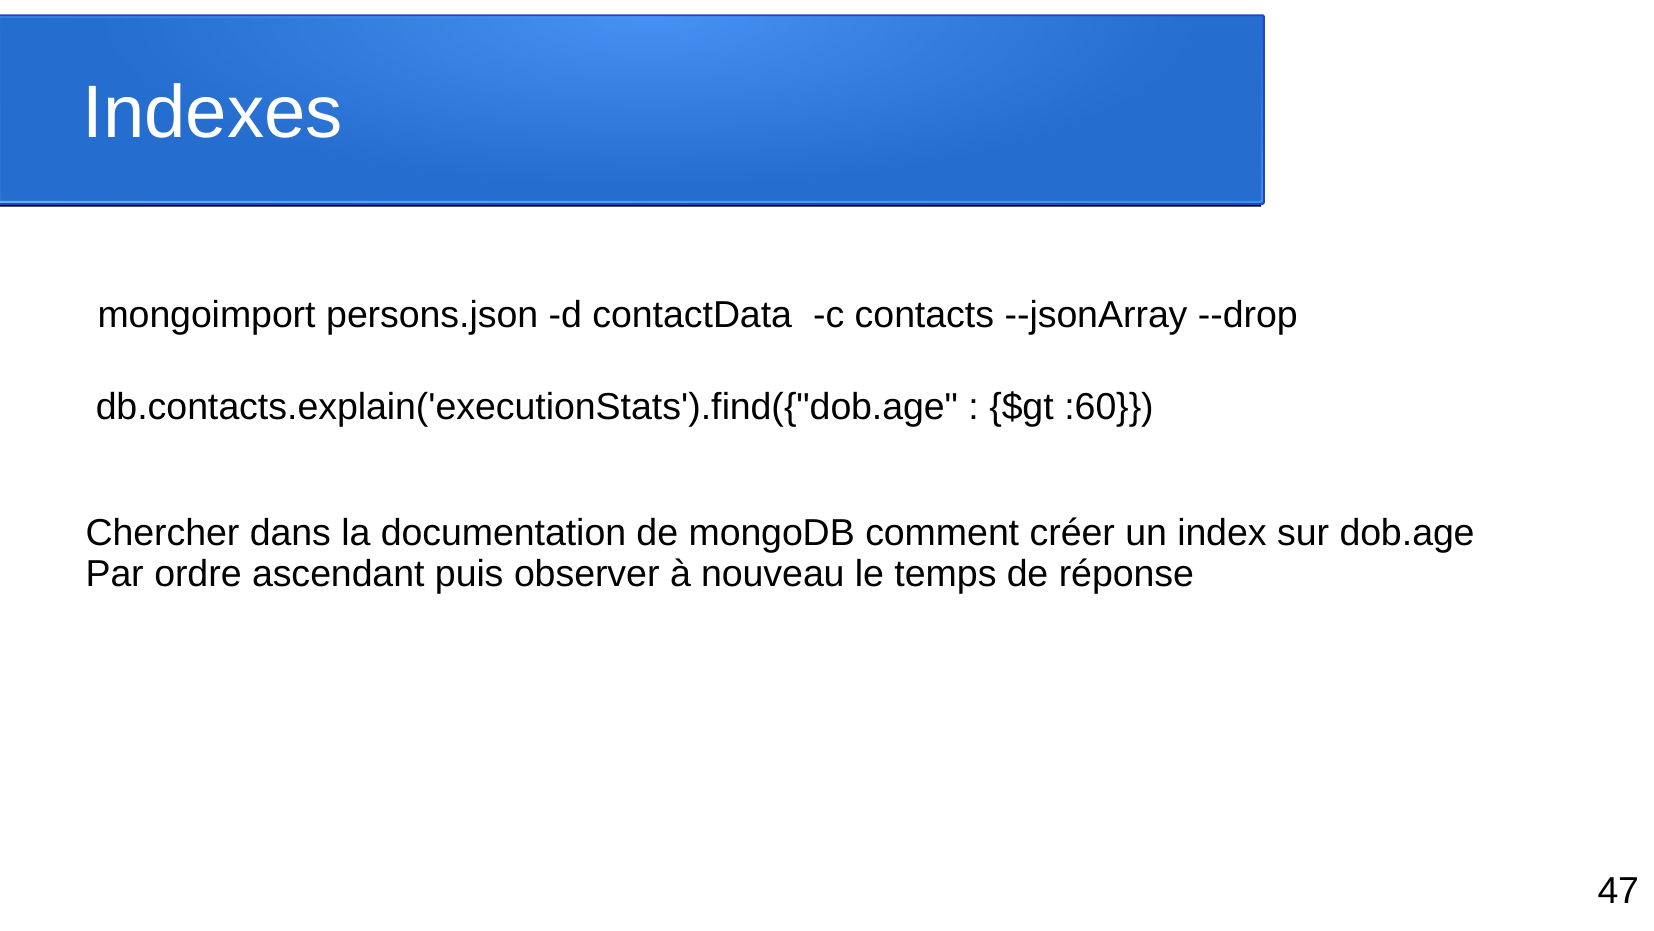

# Indexes
mongoimport persons.json -d contactData -c contacts --jsonArray --drop
db.contacts.explain('executionStats').find({"dob.age" : {$gt :60}})
Chercher dans la documentation de mongoDB comment créer un index sur dob.age
Par ordre ascendant puis observer à nouveau le temps de réponse
47